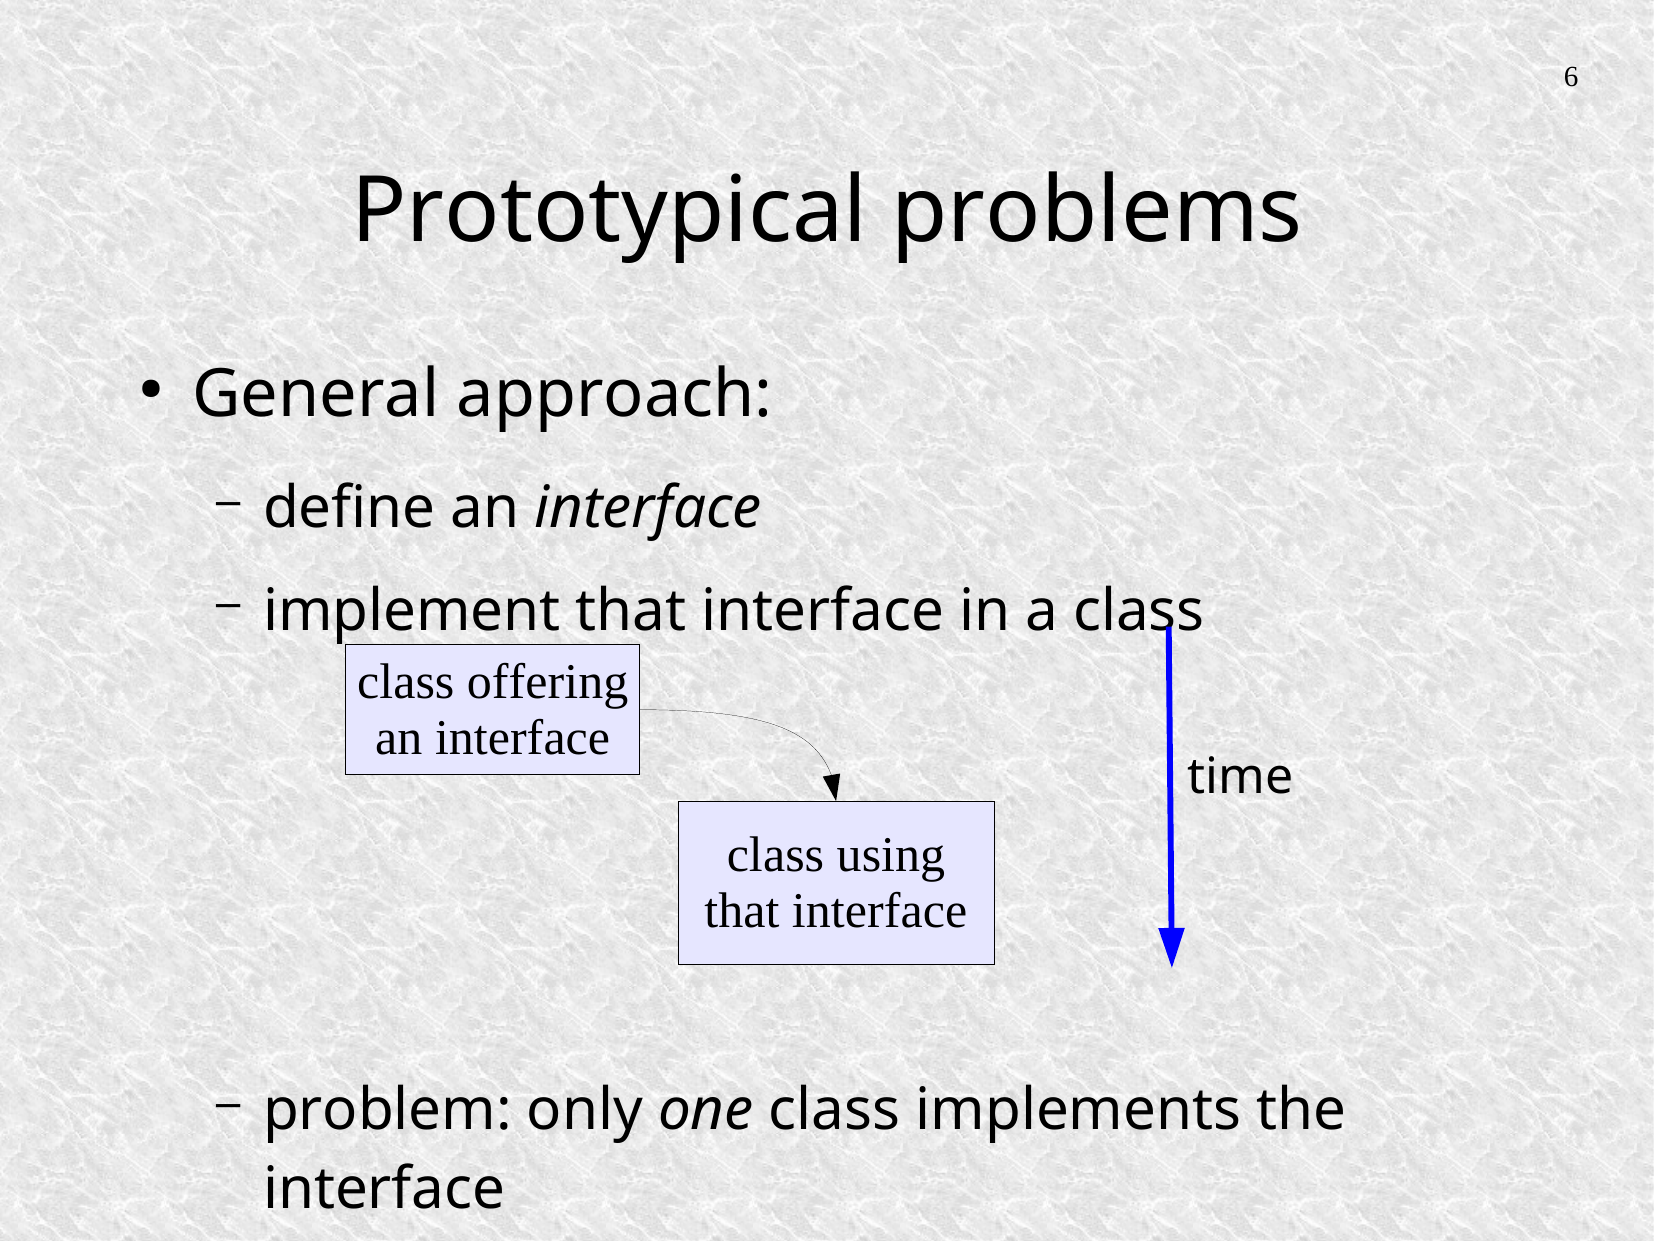

6
# Prototypical problems
General approach:
define an interface
implement that interface in a class
problem: only one class implements the interface
class offering
an interface
time
class using
that interface